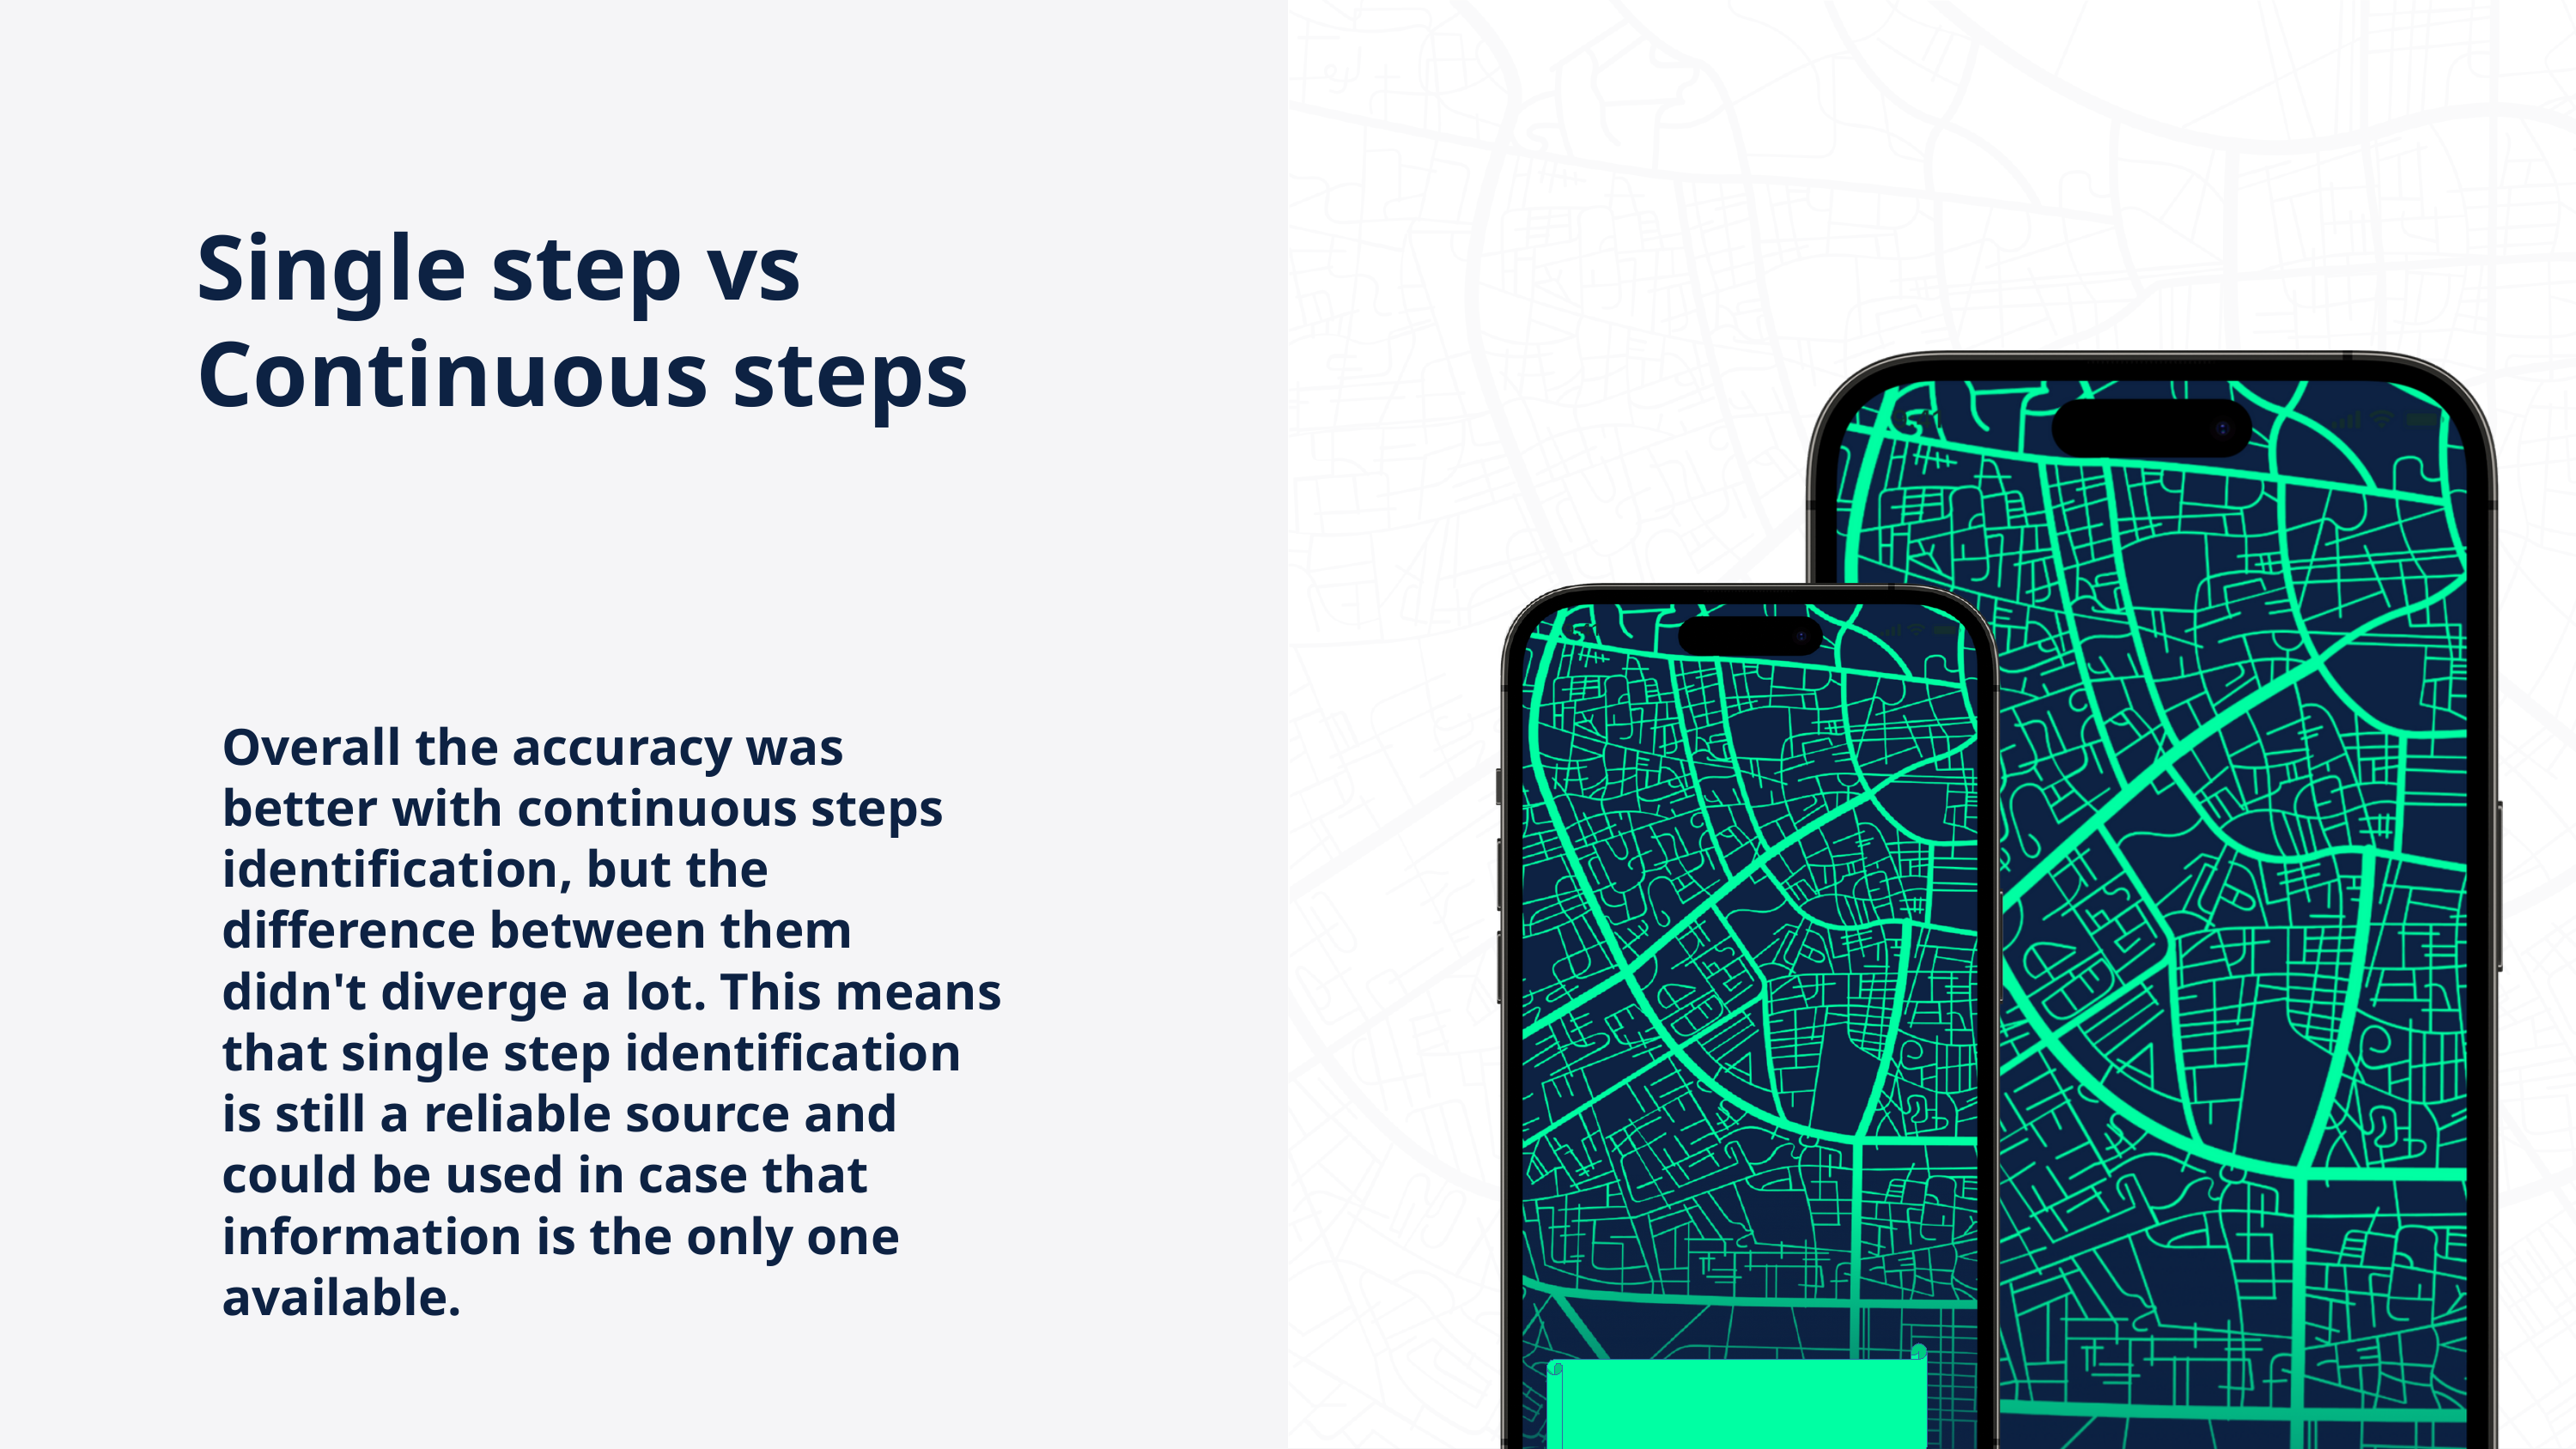

Single step vs Continuous steps
Overall the accuracy was better with continuous steps identification, but the difference between them didn't diverge a lot. This means that single step identification is still a reliable source and could be used in case that information is the only one available.